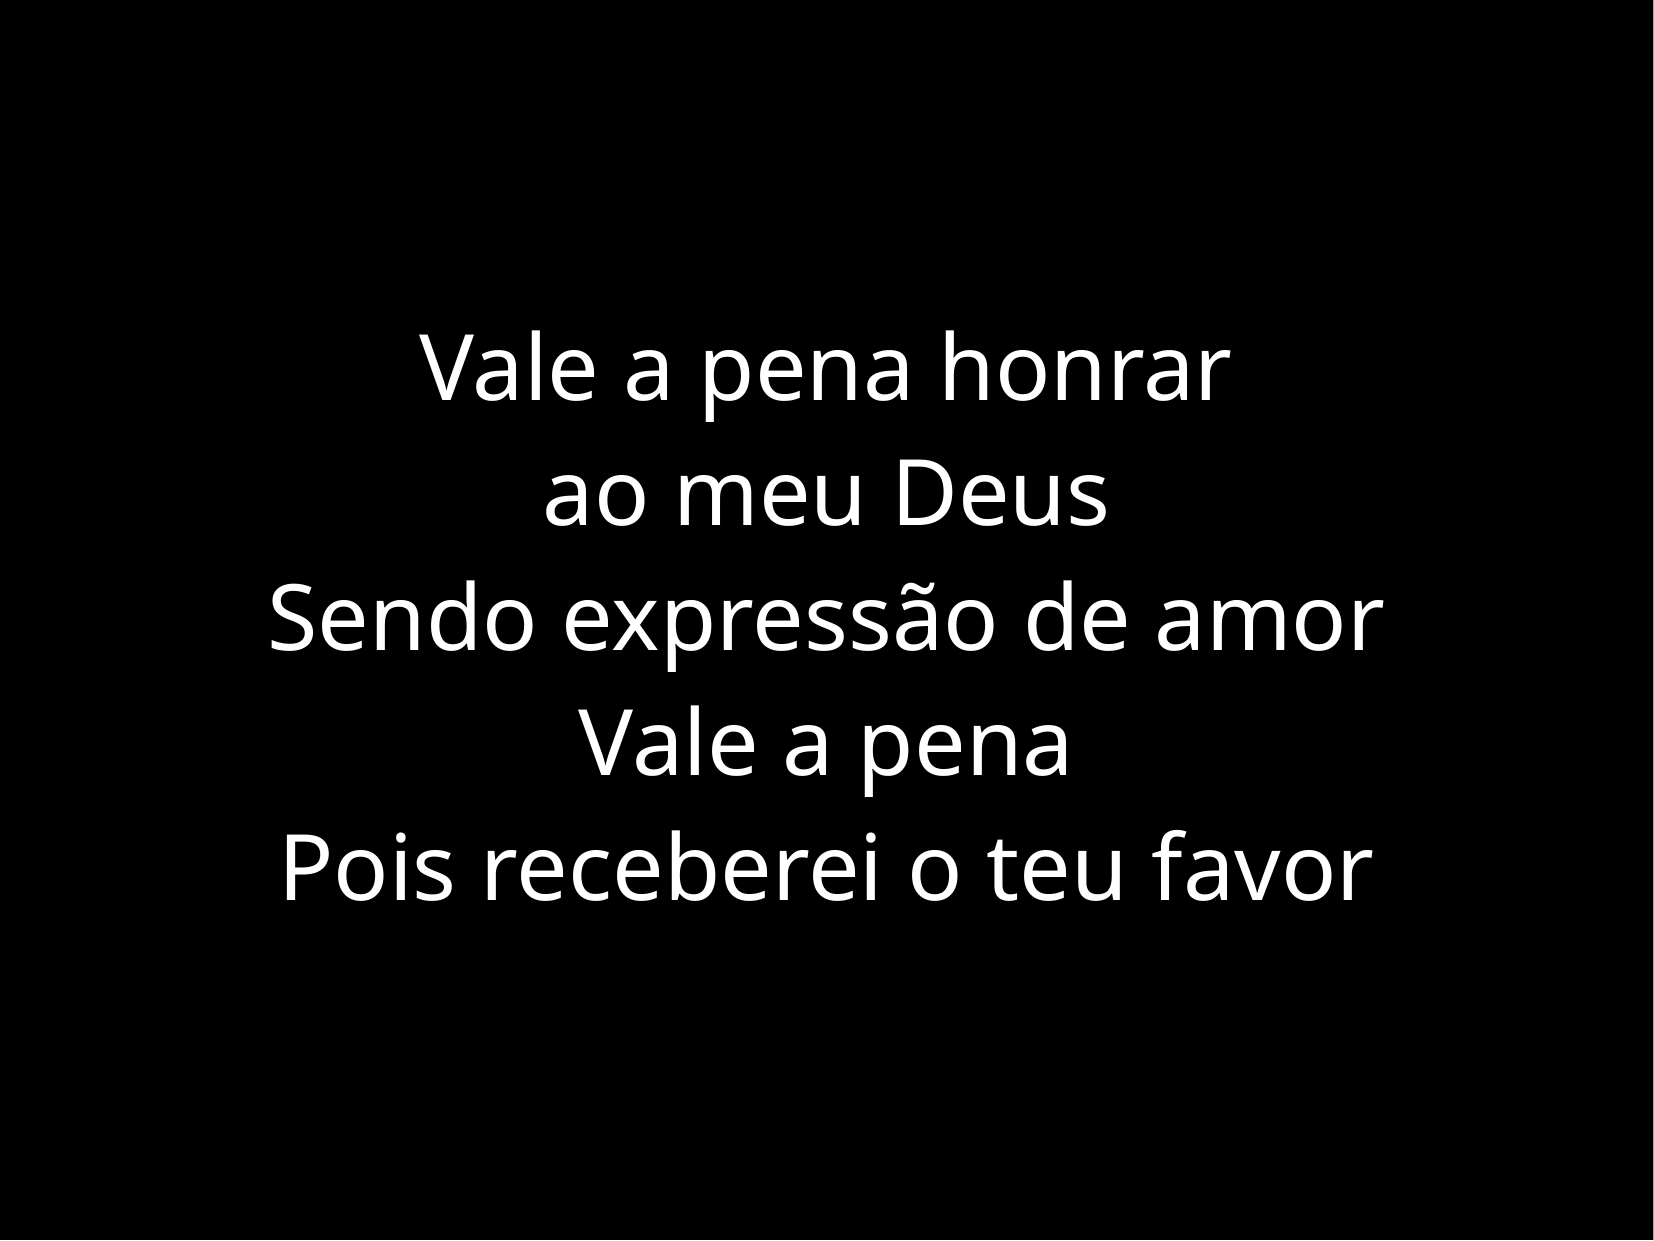

# Vale a pena honrar ao meu Deus Sendo expressão de amor Vale a pena Pois receberei o teu favor